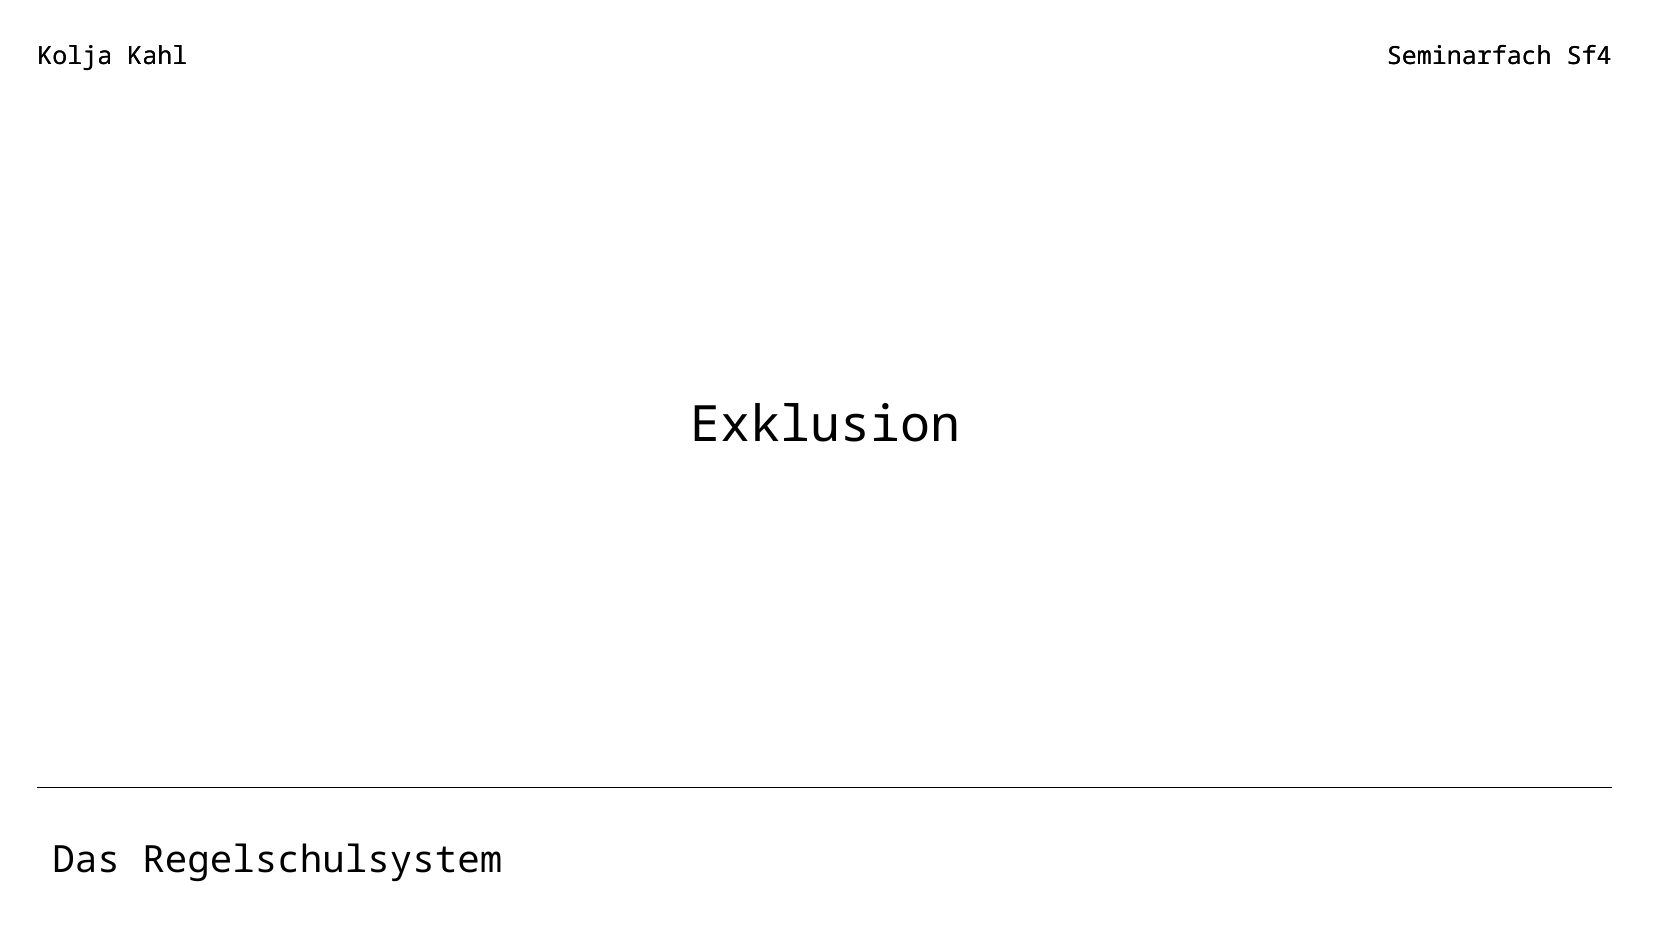

Kolja Kahl
Seminarfach Sf4
Kolja Kahl
Seminarfach Sf4
Exklusion
Das Regelschulsystem